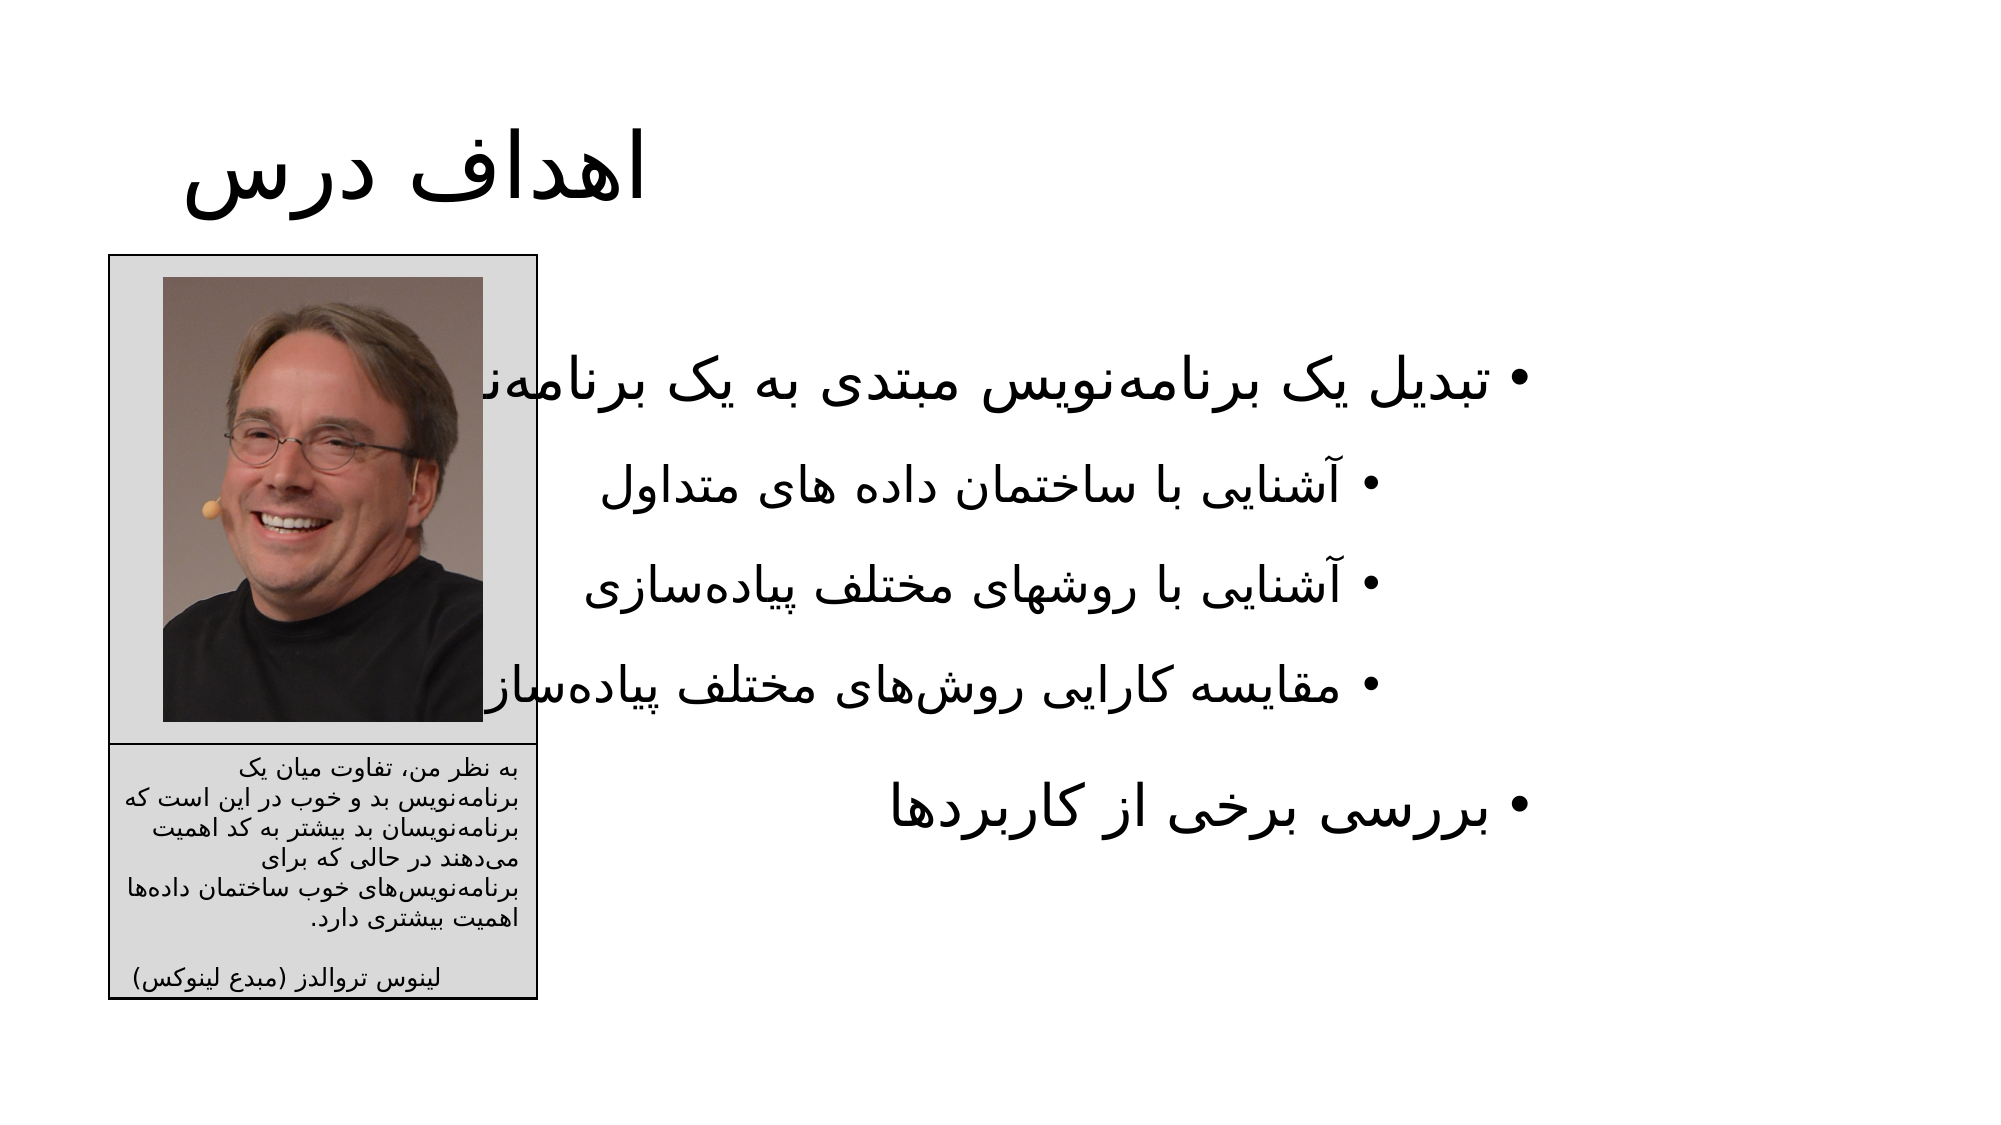

# اهداف درس
تبدیل یک برنامه‌نویس مبتدی به یک برنامه‌نویس خوب
آشنایی با ساختمان داده های متداول
آشنایی با روشهای مختلف پياده‌سازی
مقایسه کارایی روش‌های مختلف پياده‌سازی
بررسی برخی از کاربردها
به نظر من، تفاوت میان یک برنامه‌نویس بد و خوب در این است که برنامه‌نویسان بد بیشتر به کد اهمیت می‌دهند در حالی که برای برنامه‌نویس‌های خوب ساختمان داده‌ها اهمیت بیشتری دارد.
لینوس تروالدز ‌(مبدع لینوکس)